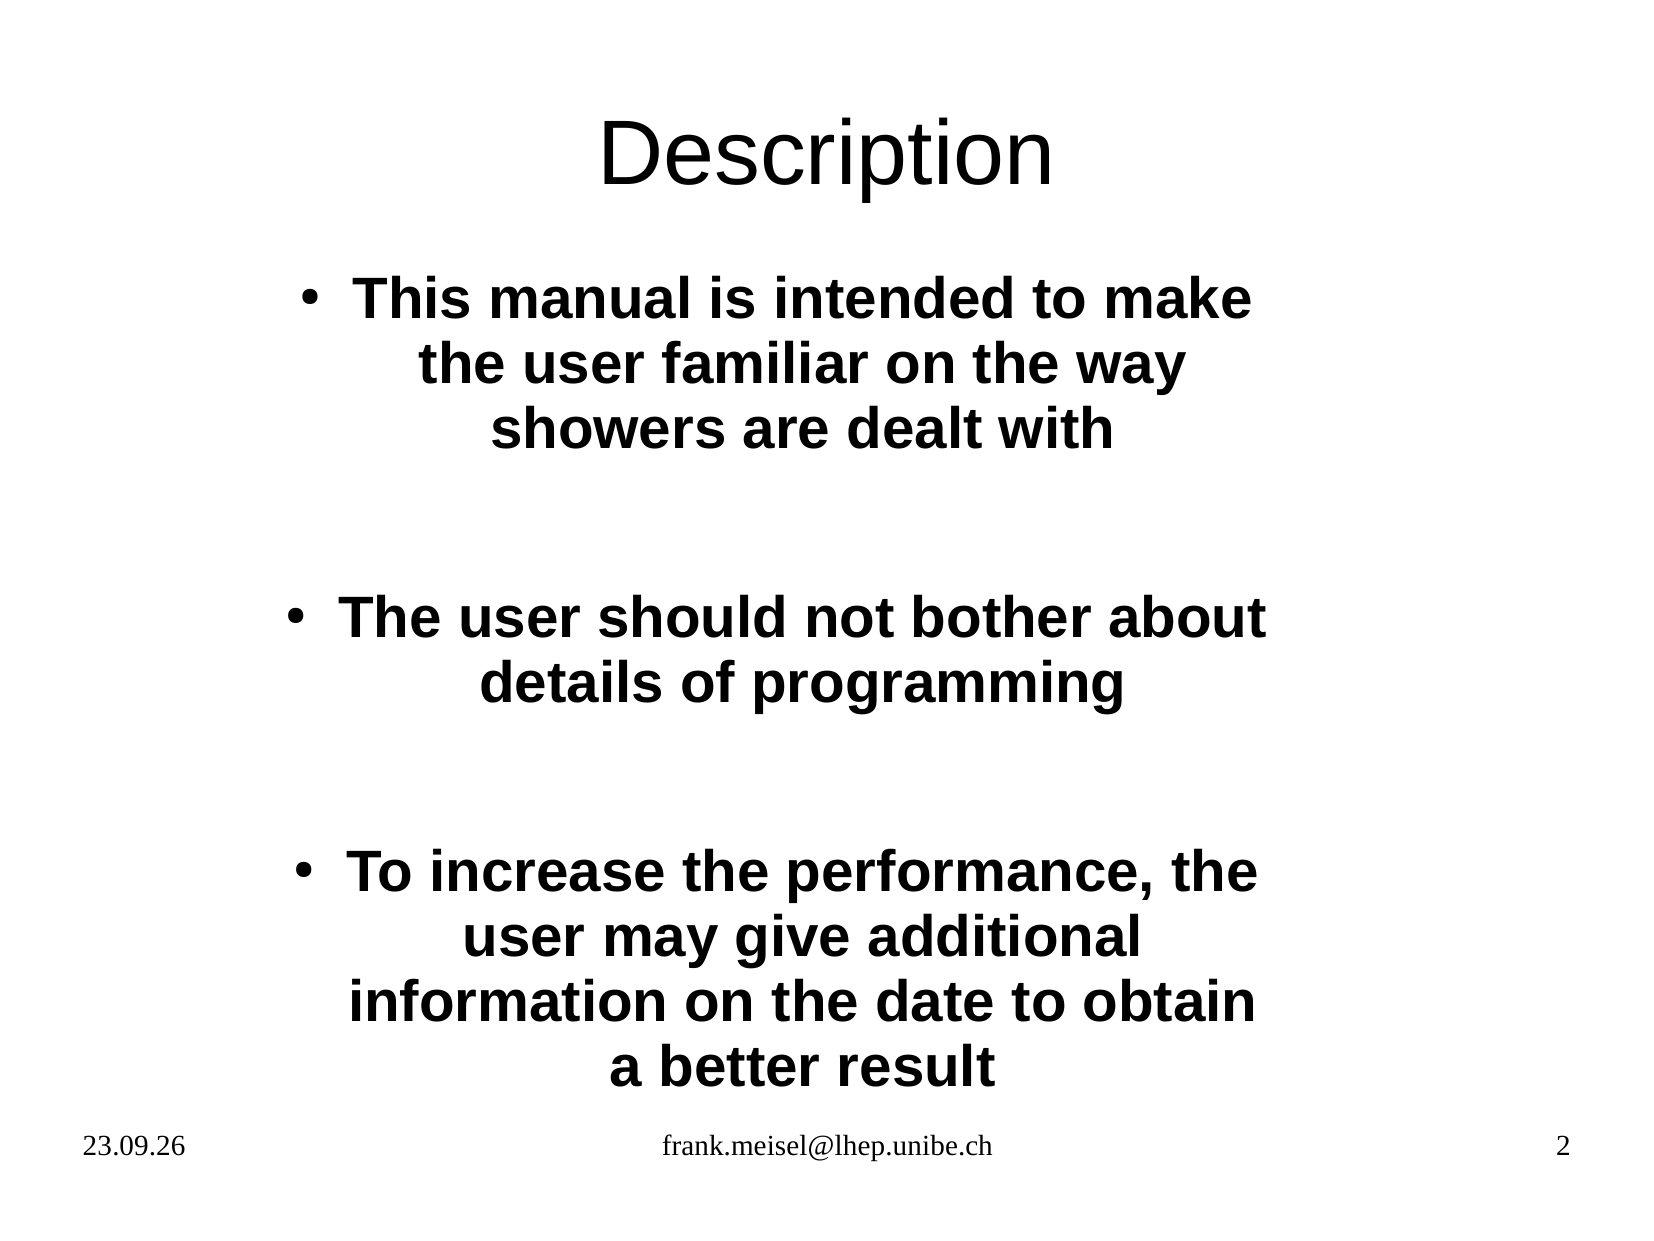

# Description
This manual is intended to make the user familiar on the way showers are dealt with
The user should not bother about details of programming
To increase the performance, the user may give additional information on the date to obtain a better result
frank.meisel@lhep.unibe.ch
2